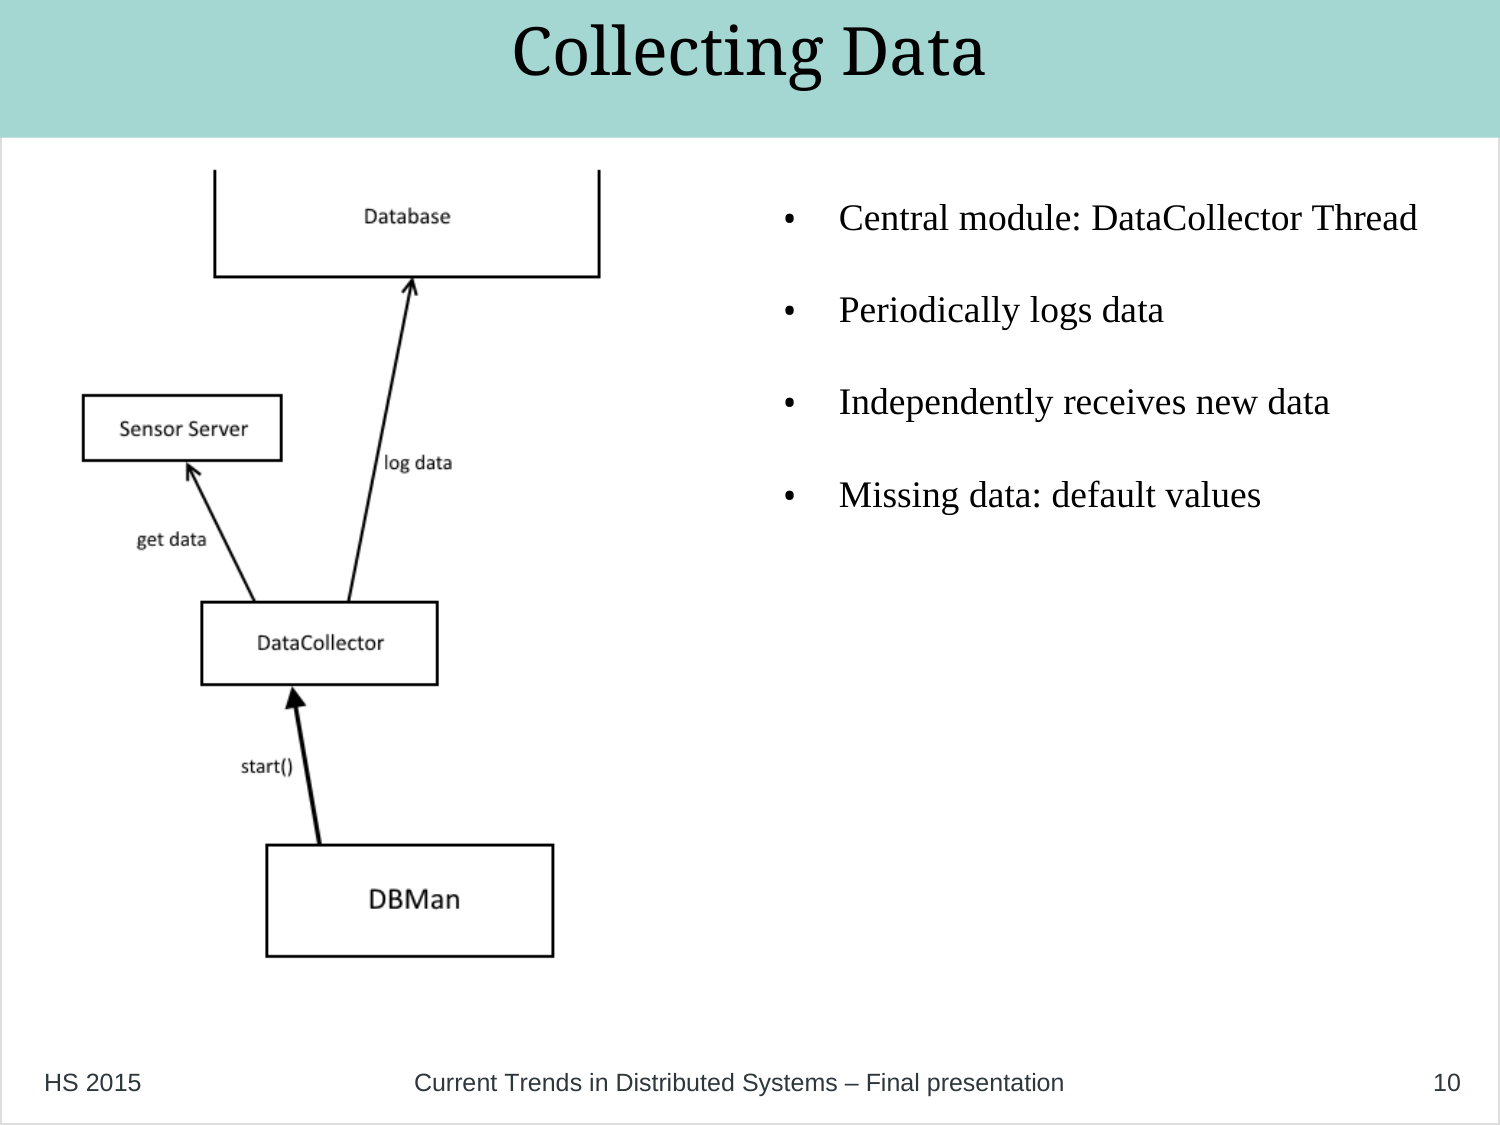

# Collecting Data
Central module: DataCollector Thread
Periodically logs data
Independently receives new data
Missing data: default values
HS 2015
Current Trends in Distributed Systems – Final presentation